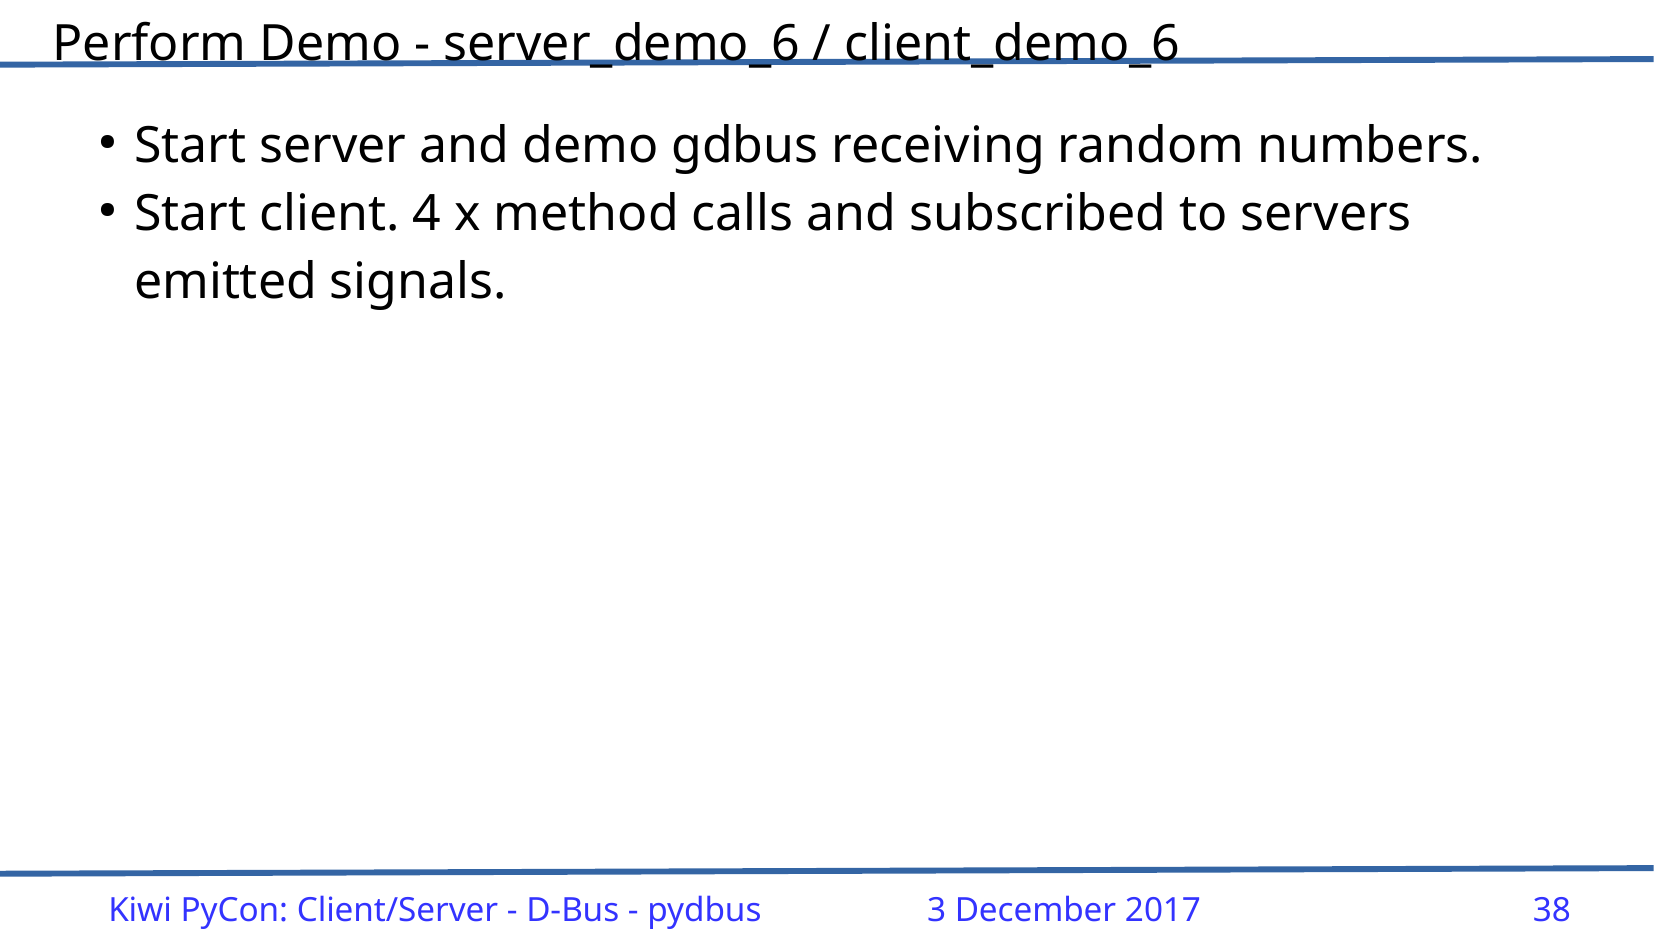

Perform Demo - server_demo_6 / client_demo_6
Start server and demo gdbus receiving random numbers.
Start client. 4 x method calls and subscribed to servers emitted signals.
Kiwi PyCon: Client/Server - D-Bus - pydbus
3 December 2017
38